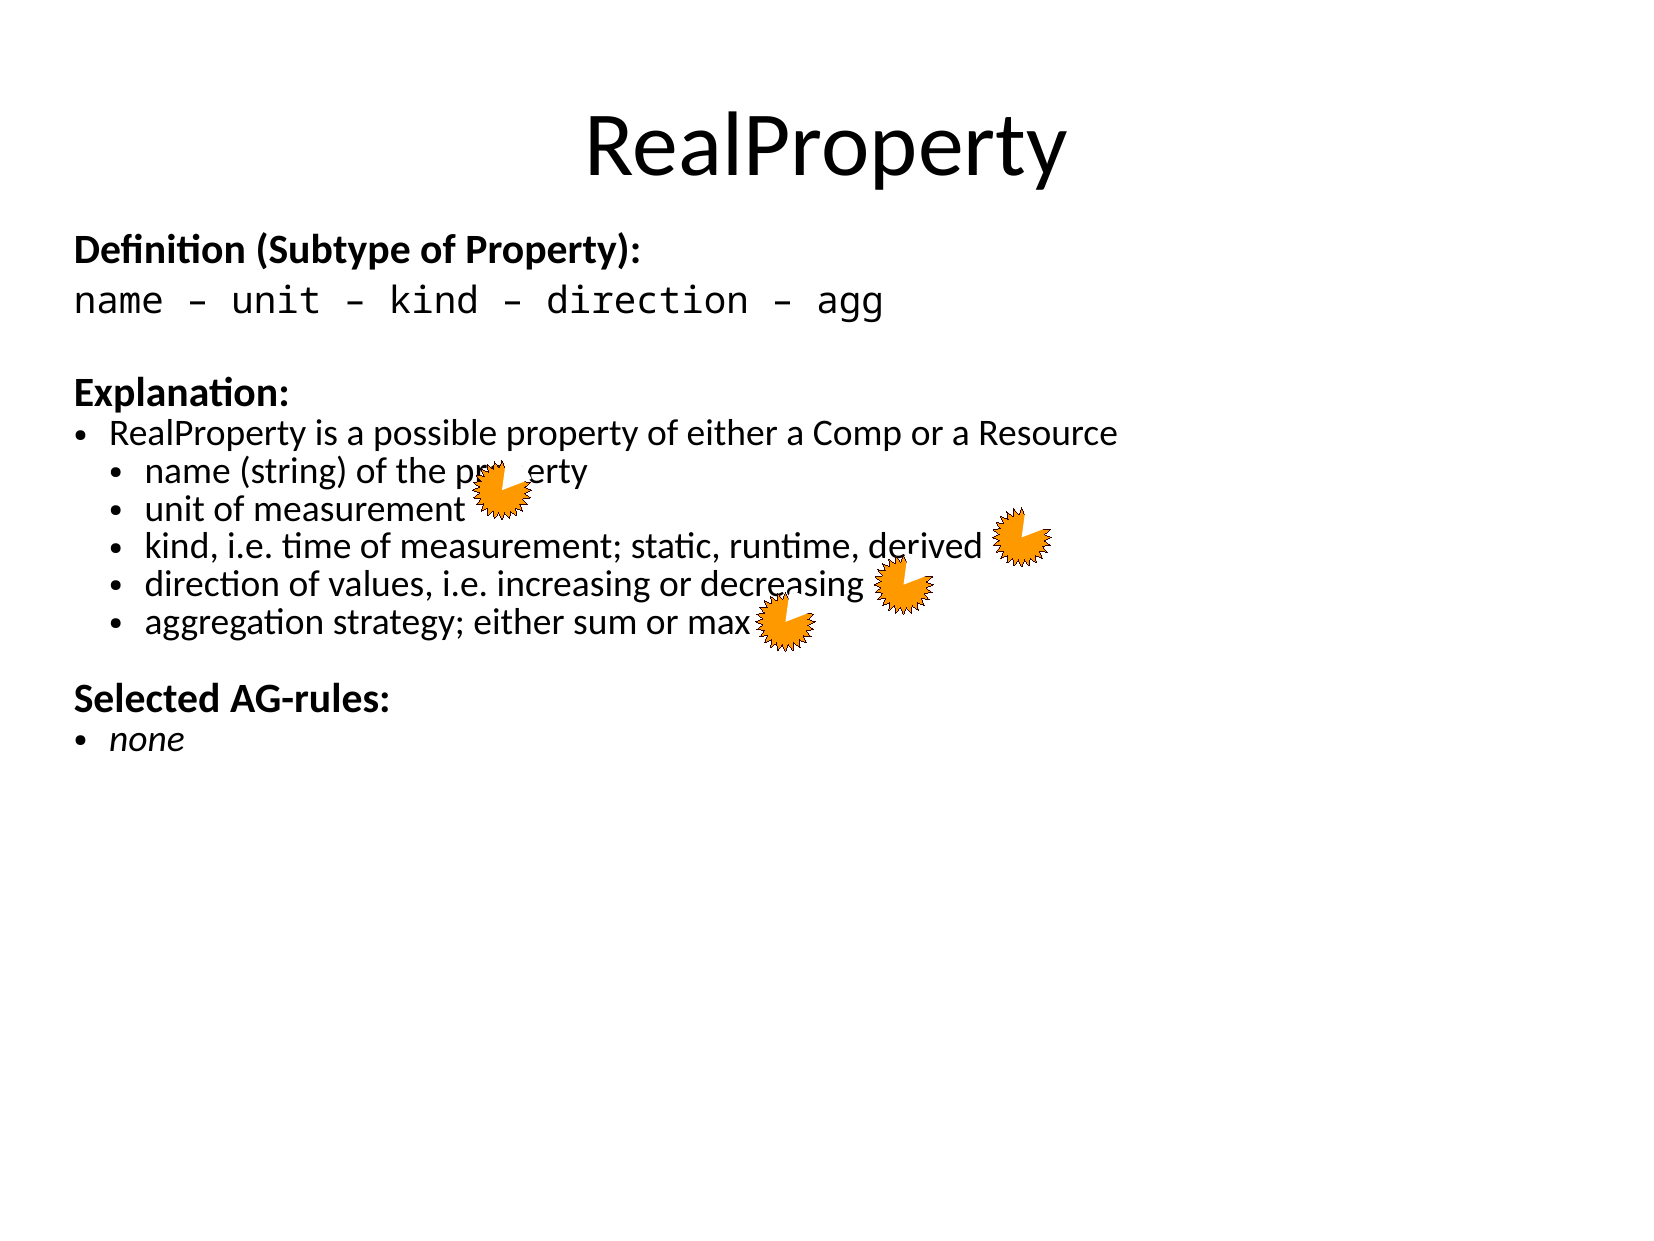

# RealProperty
Definition (Subtype of Property):
name – unit – kind – direction – agg
Explanation:
RealProperty is a possible property of either a Comp or a Resource
name (string) of the property
unit of measurement
kind, i.e. time of measurement; static, runtime, derived
direction of values, i.e. increasing or decreasing
aggregation strategy; either sum or max
Selected AG-rules:
none